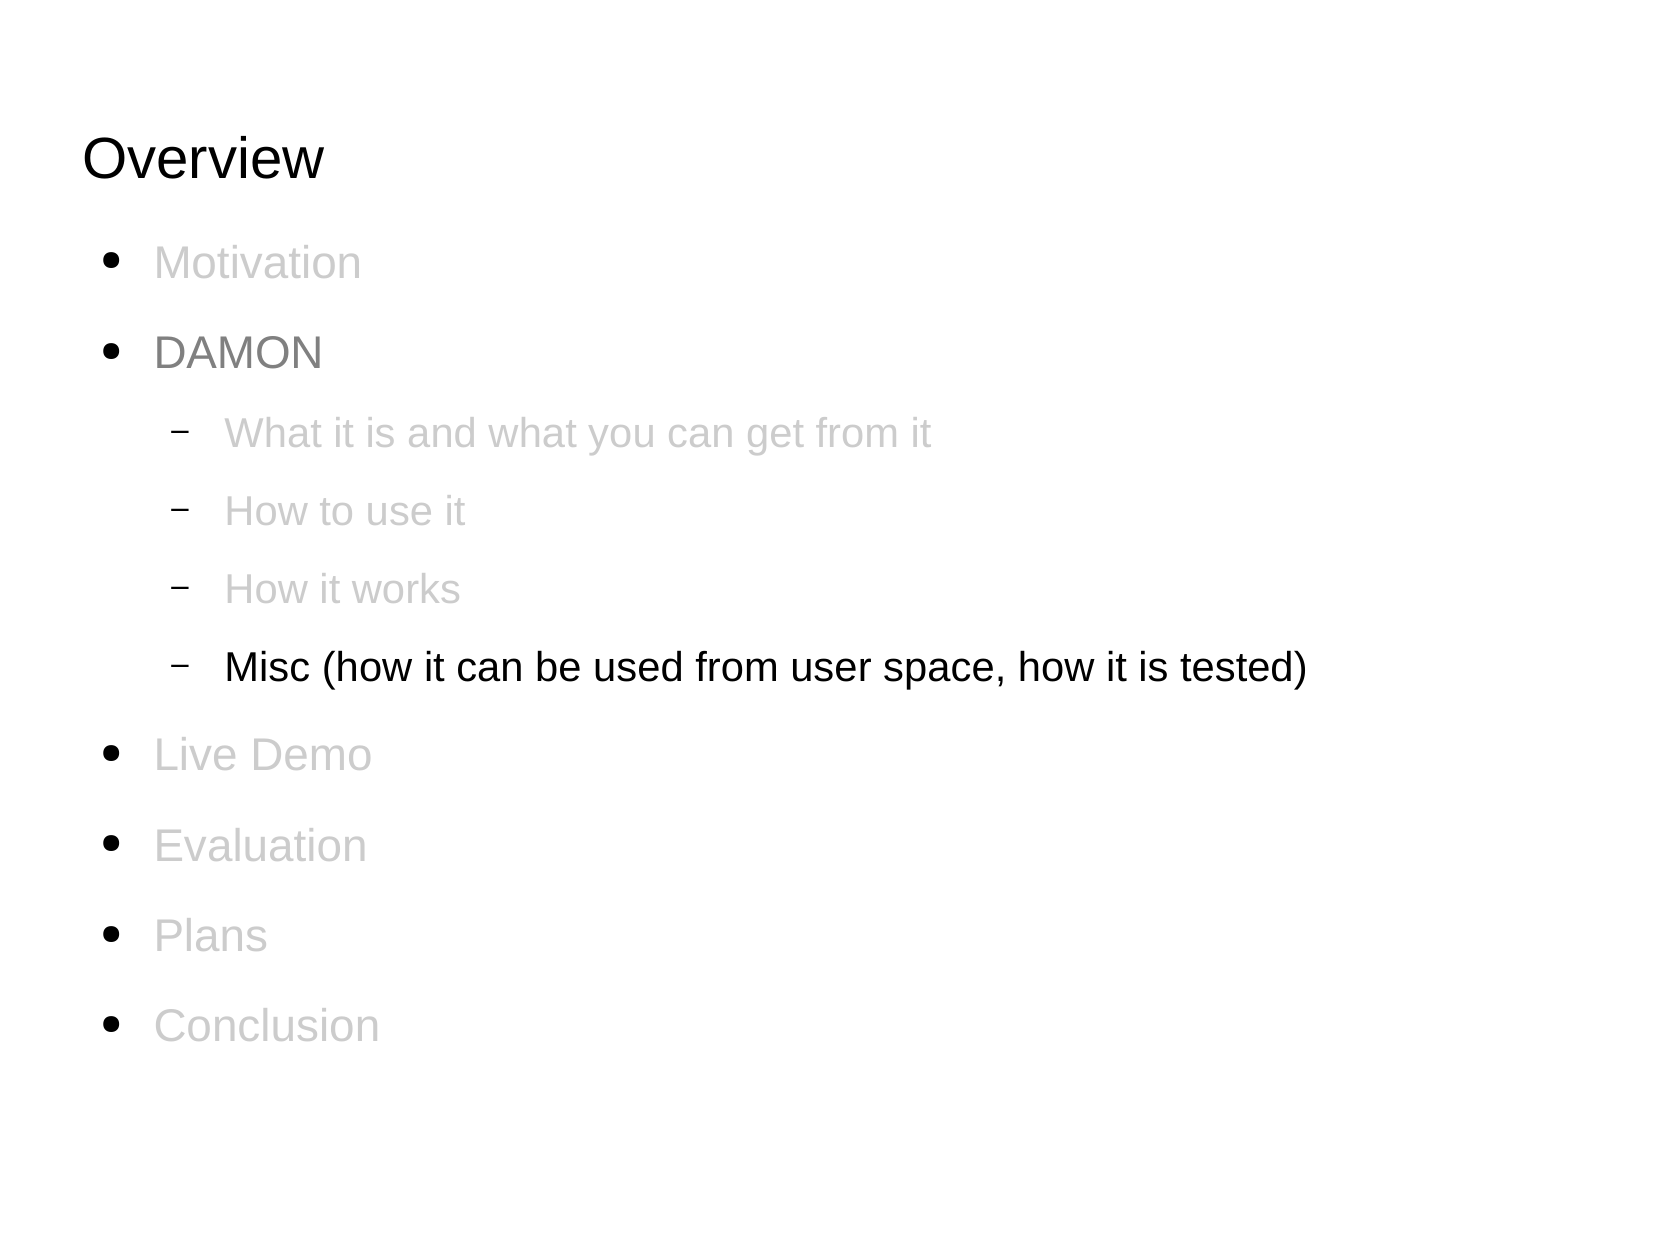

# Overview
Motivation
DAMON
What it is and what you can get from it
How to use it
How it works
Misc (how it can be used from user space, how it is tested)
Live Demo
Evaluation
Plans
Conclusion